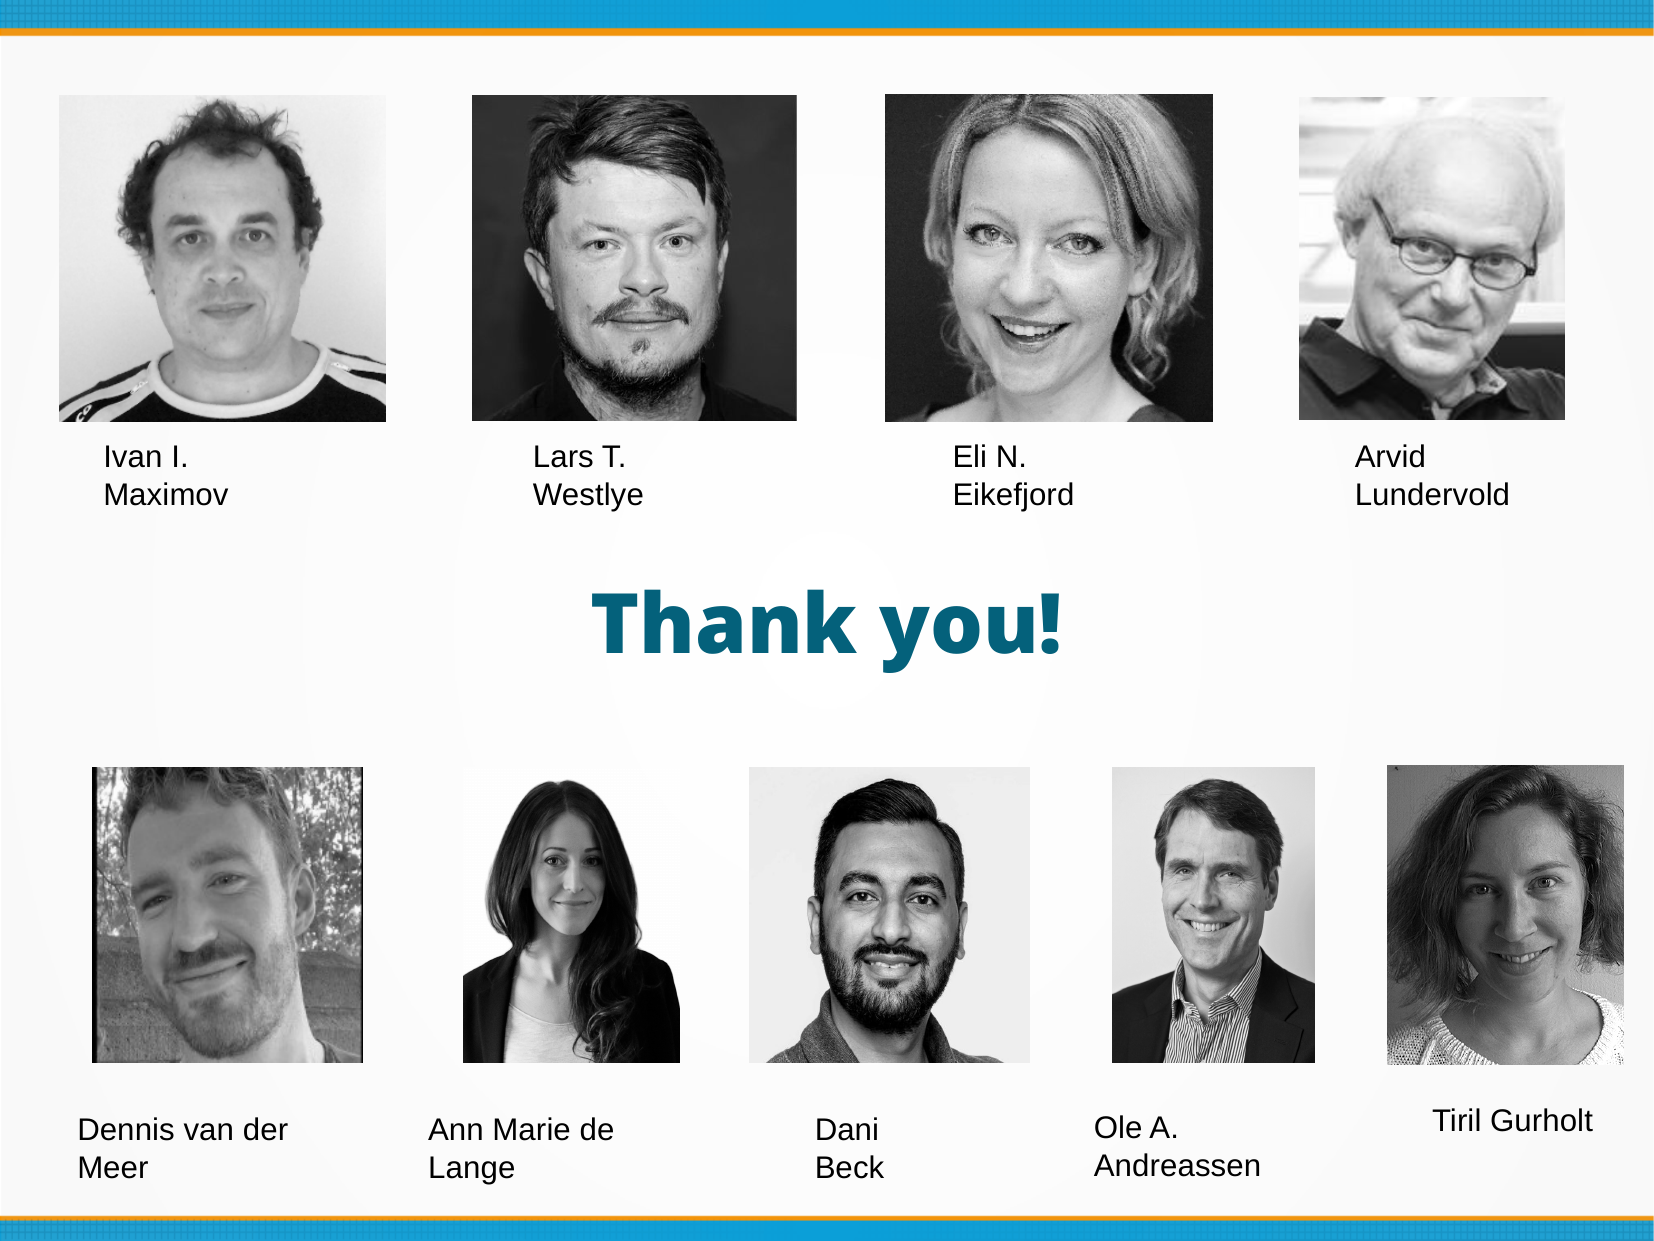

Ivan I. Maximov
Lars T. Westlye
Eli N. Eikefjord
Arvid Lundervold
# Thank you!
Tiril Gurholt
Ole A. Andreassen
Dennis van der Meer
Ann Marie de Lange
Dani Beck